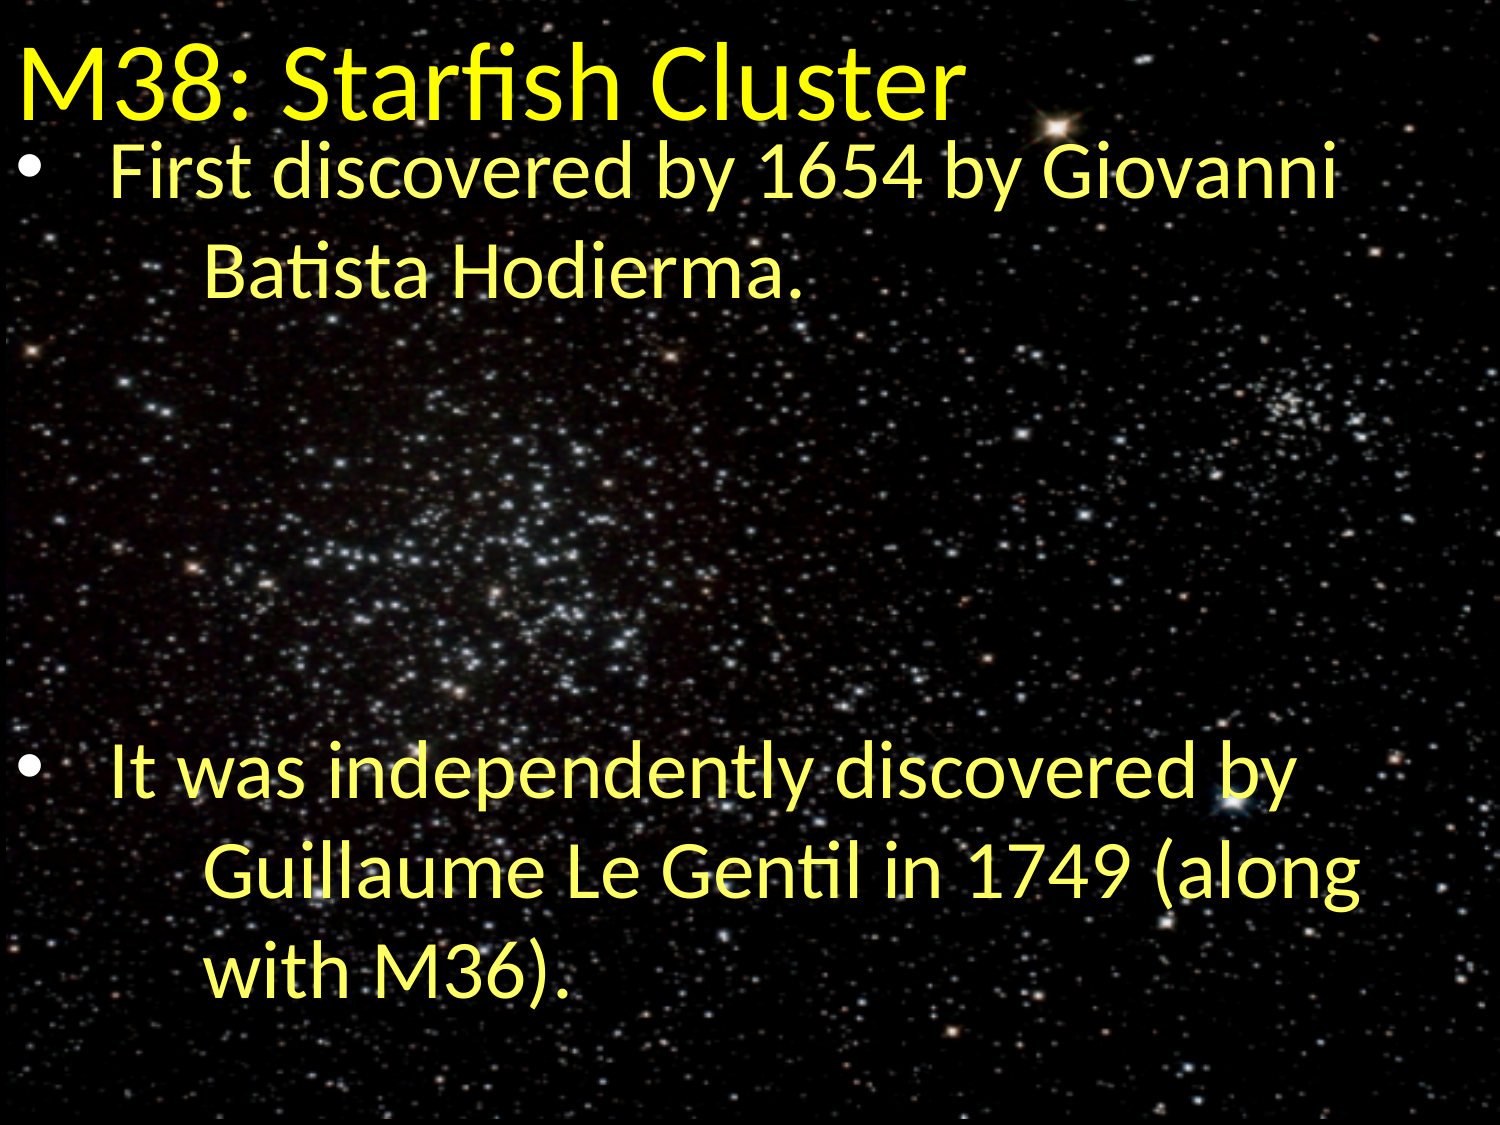

M38: Starfish Cluster
First discovered by 1654 by Giovanni Batista Hodierma.
It was independently discovered by Guillaume Le Gentil in 1749 (along with M36).